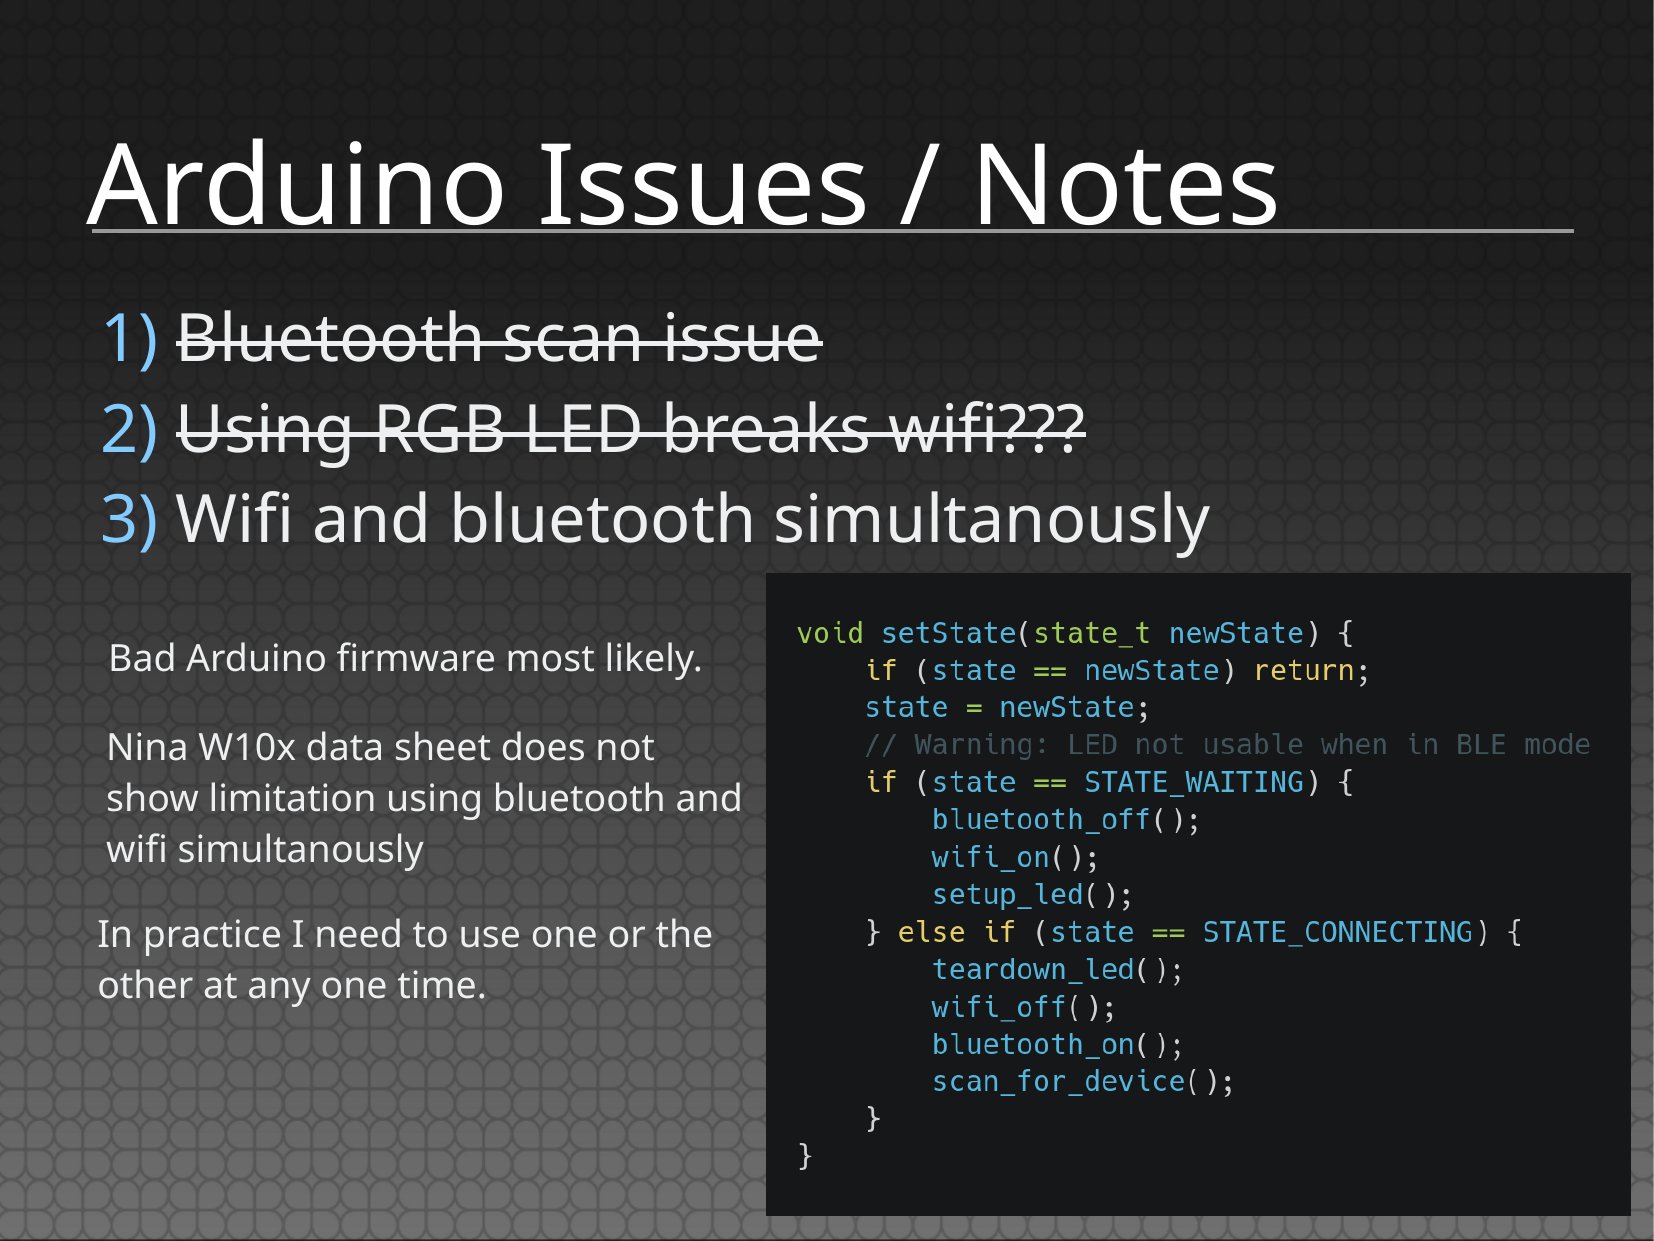

# Arduino Issues / Notes
 Bluetooth scan issue
 Using RGB LED breaks wifi???
 Wifi and bluetooth simultanously
Bad Arduino firmware most likely.
Nina W10x data sheet does not show limitation using bluetooth and wifi simultanously
In practice I need to use one or the other at any one time.